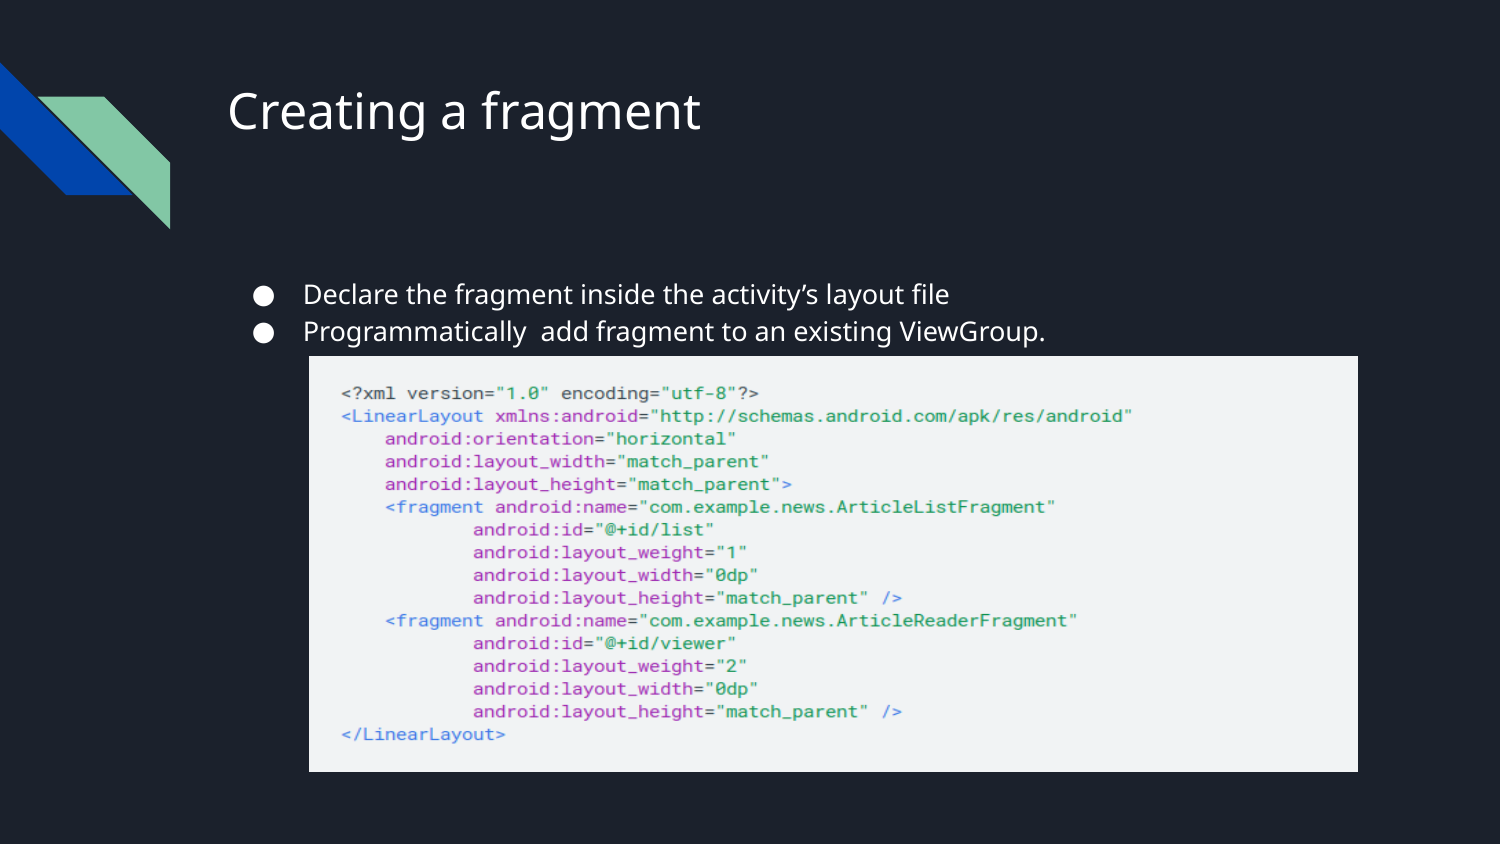

# Creating a fragment
Declare the fragment inside the activity’s layout file
Programmatically add fragment to an existing ViewGroup.